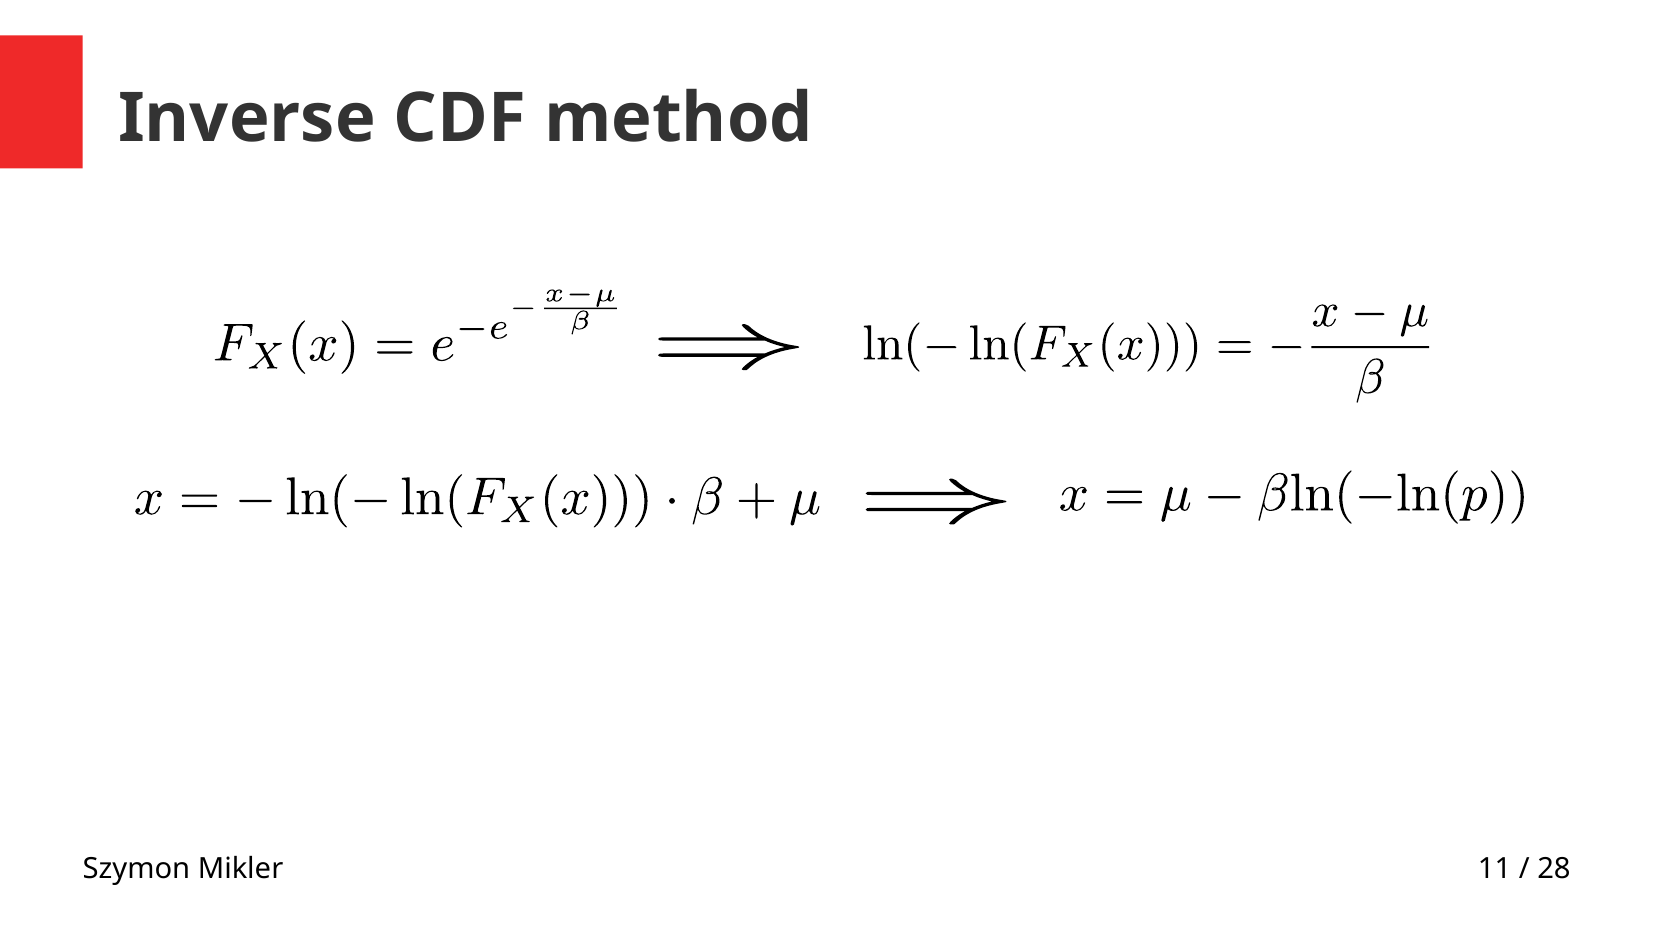

# Inverse CDF method
Szymon Mikler
11